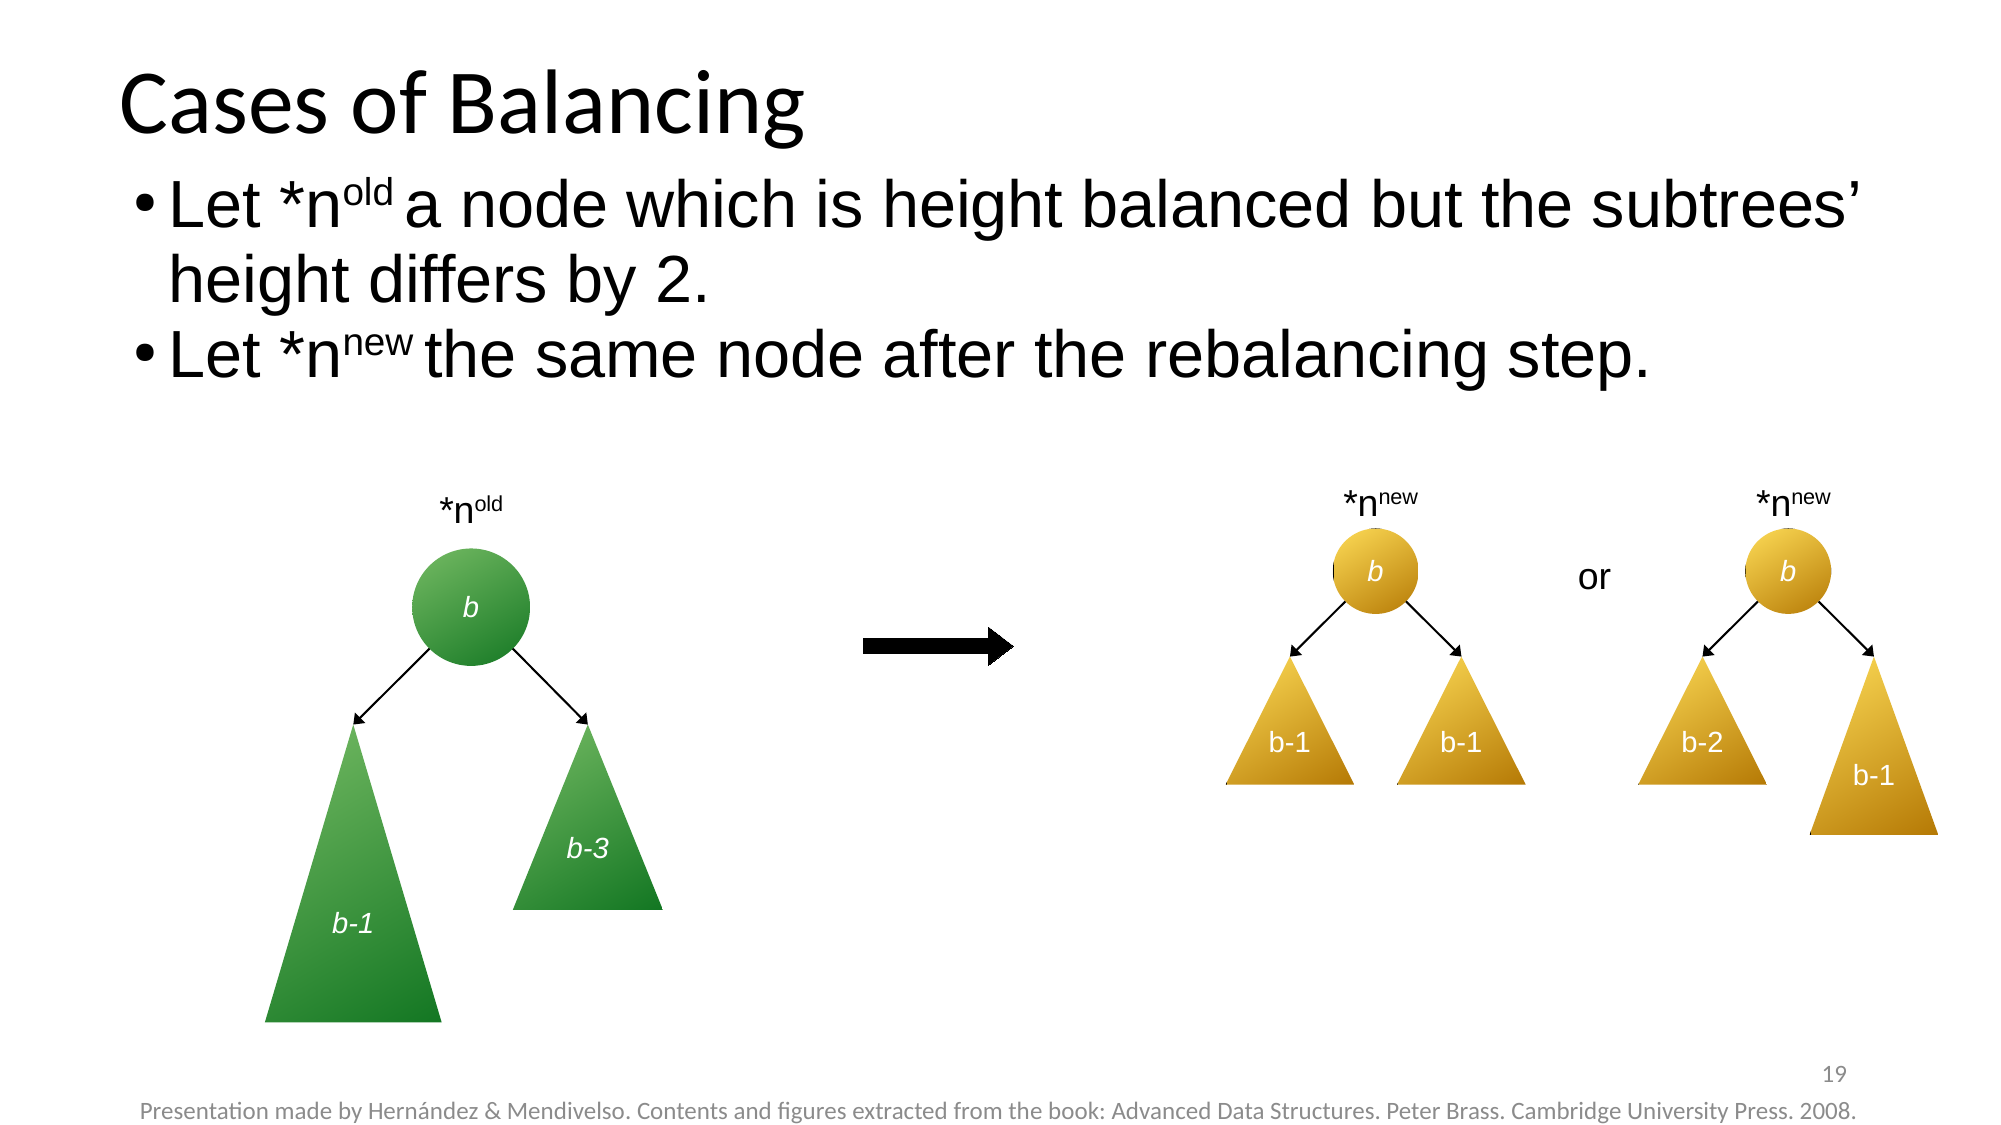

# Cases of Balancing
Let *nold a node which is height balanced but the subtrees’ height differs by 2.
Let *nnew the same node after the rebalancing step.
*nnew
*nnew
*nold
b
b
b
or
b-1
b-1
b-2
b-1
b-1
b-3
19
Presentation made by Hernández & Mendivelso. Contents and figures extracted from the book: Advanced Data Structures. Peter Brass. Cambridge University Press. 2008.